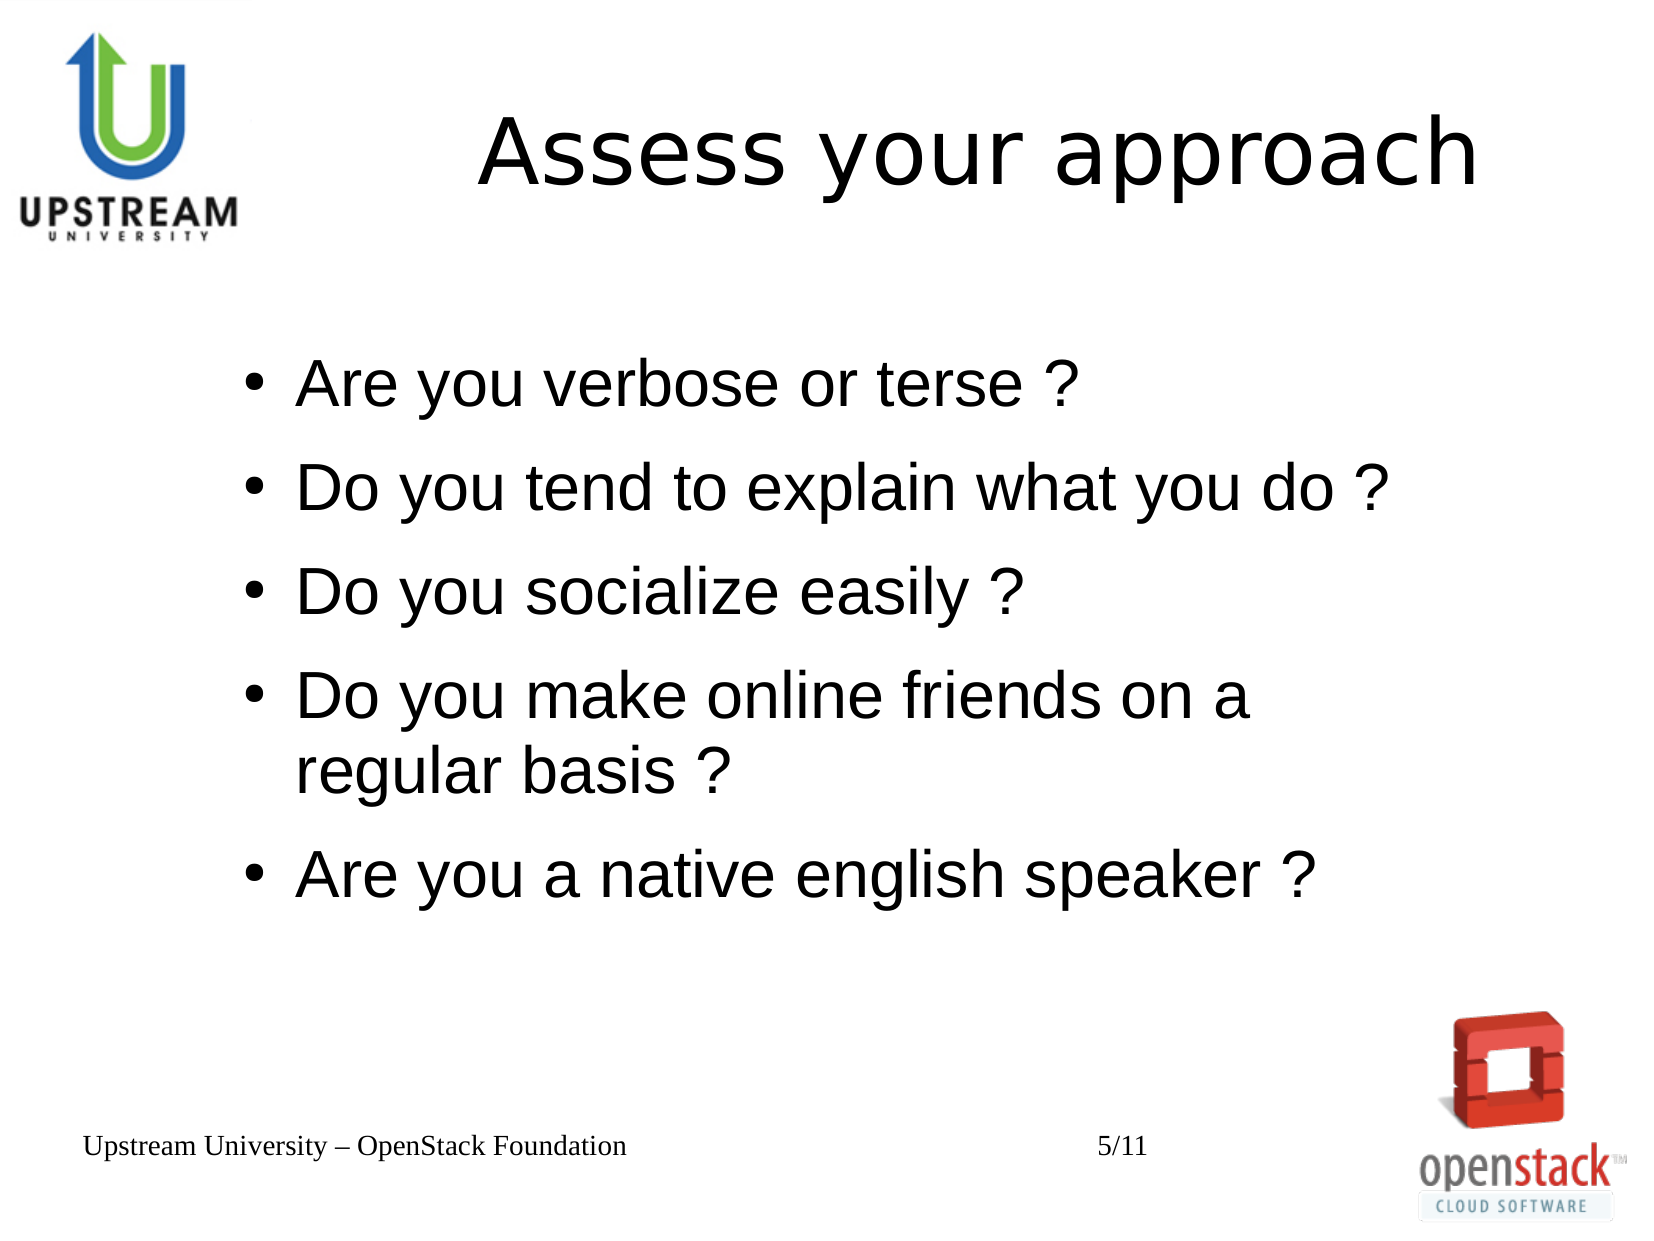

# Assess your approach
Are you verbose or terse ?
Do you tend to explain what you do ?
Do you socialize easily ?
Do you make online friends on a regular basis ?
Are you a native english speaker ?